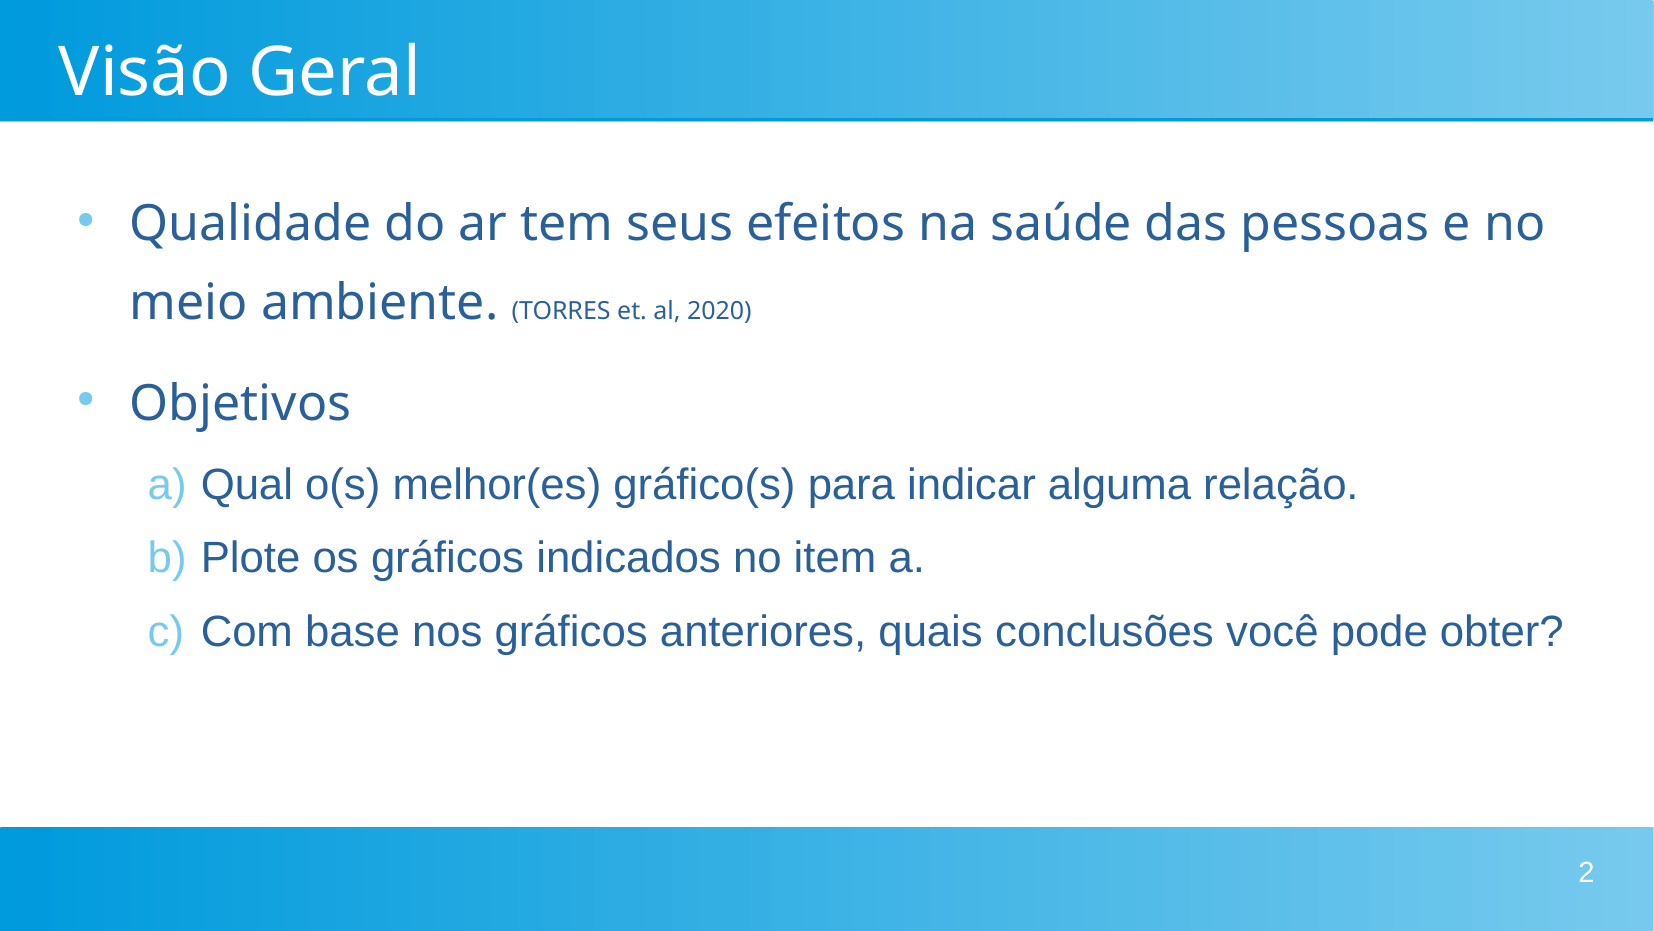

# Visão Geral
Qualidade do ar tem seus efeitos na saúde das pessoas e no meio ambiente. (TORRES et. al, 2020)
Objetivos
Qual o(s) melhor(es) gráfico(s) para indicar alguma relação.
Plote os gráficos indicados no item a.
Com base nos gráficos anteriores, quais conclusões você pode obter?
2